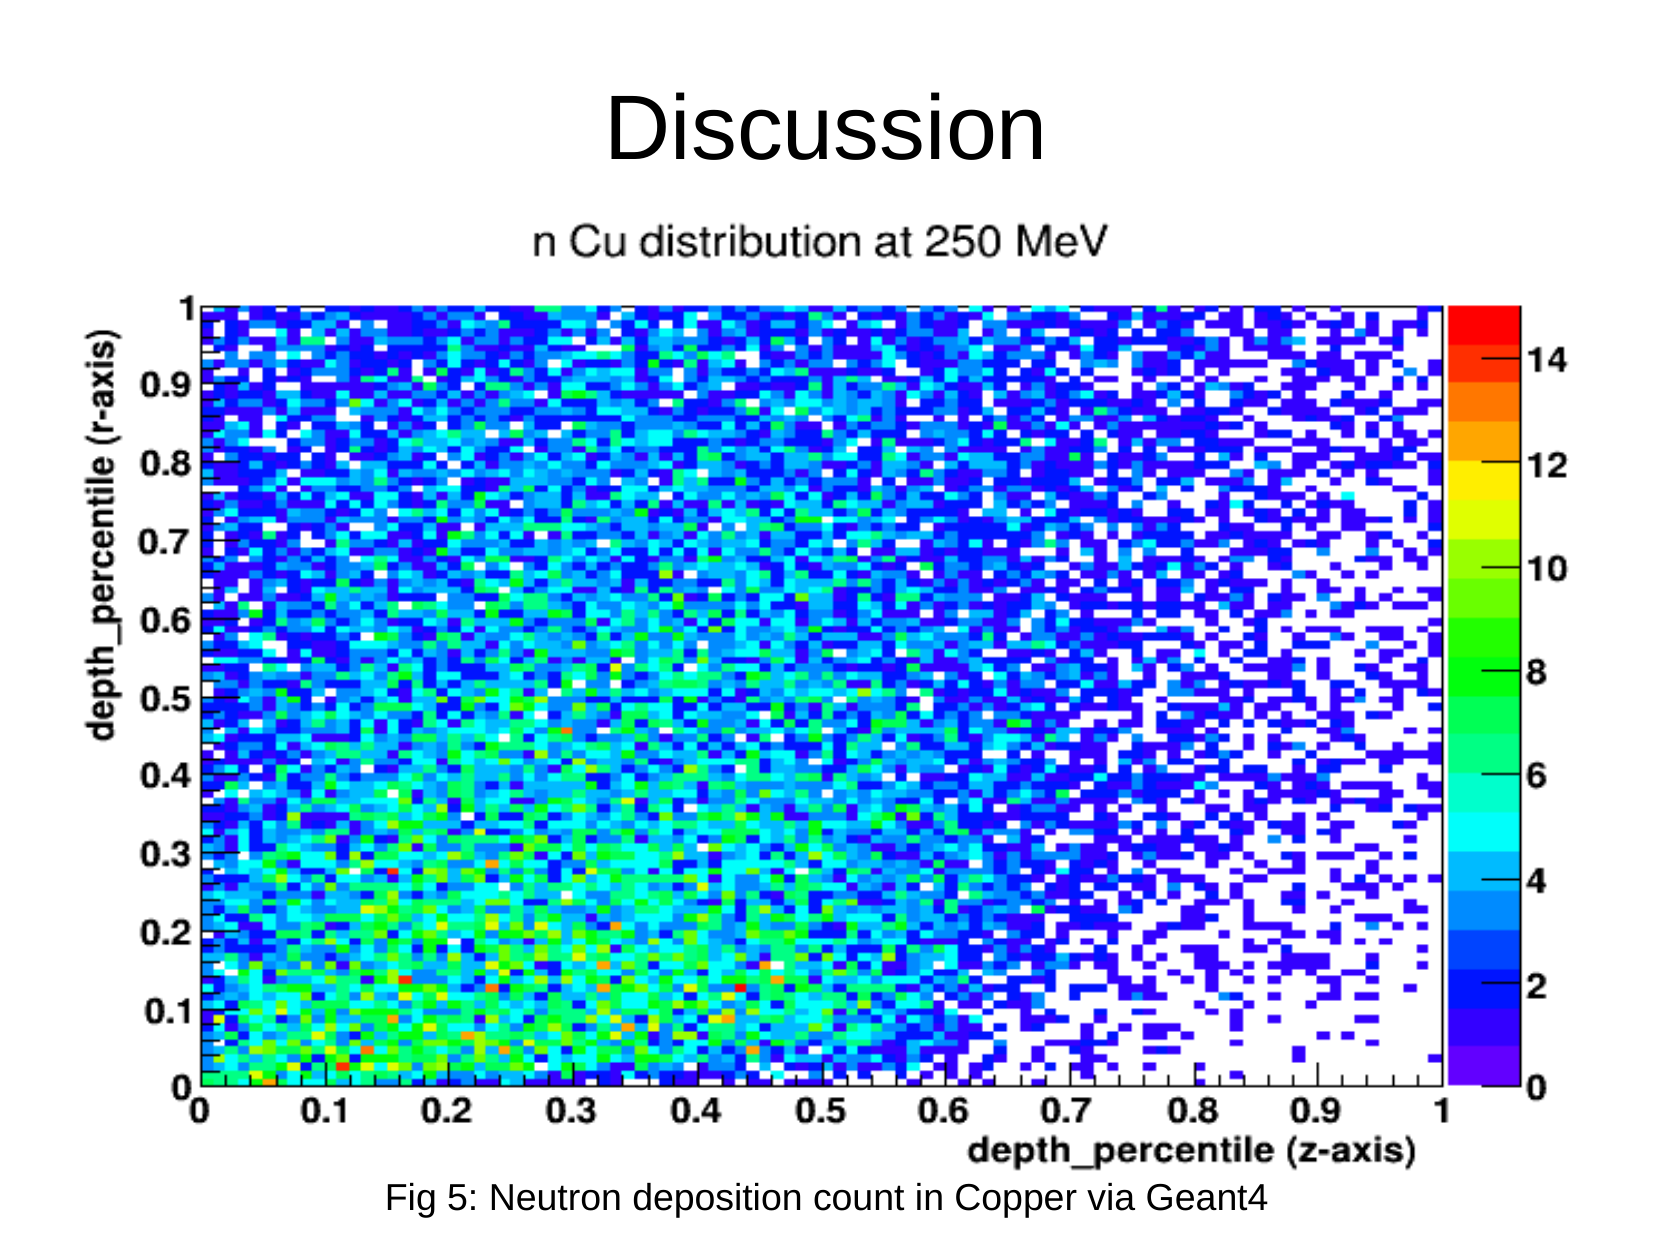

# Discussion
Fig 5: Neutron deposition count in Copper via Geant4